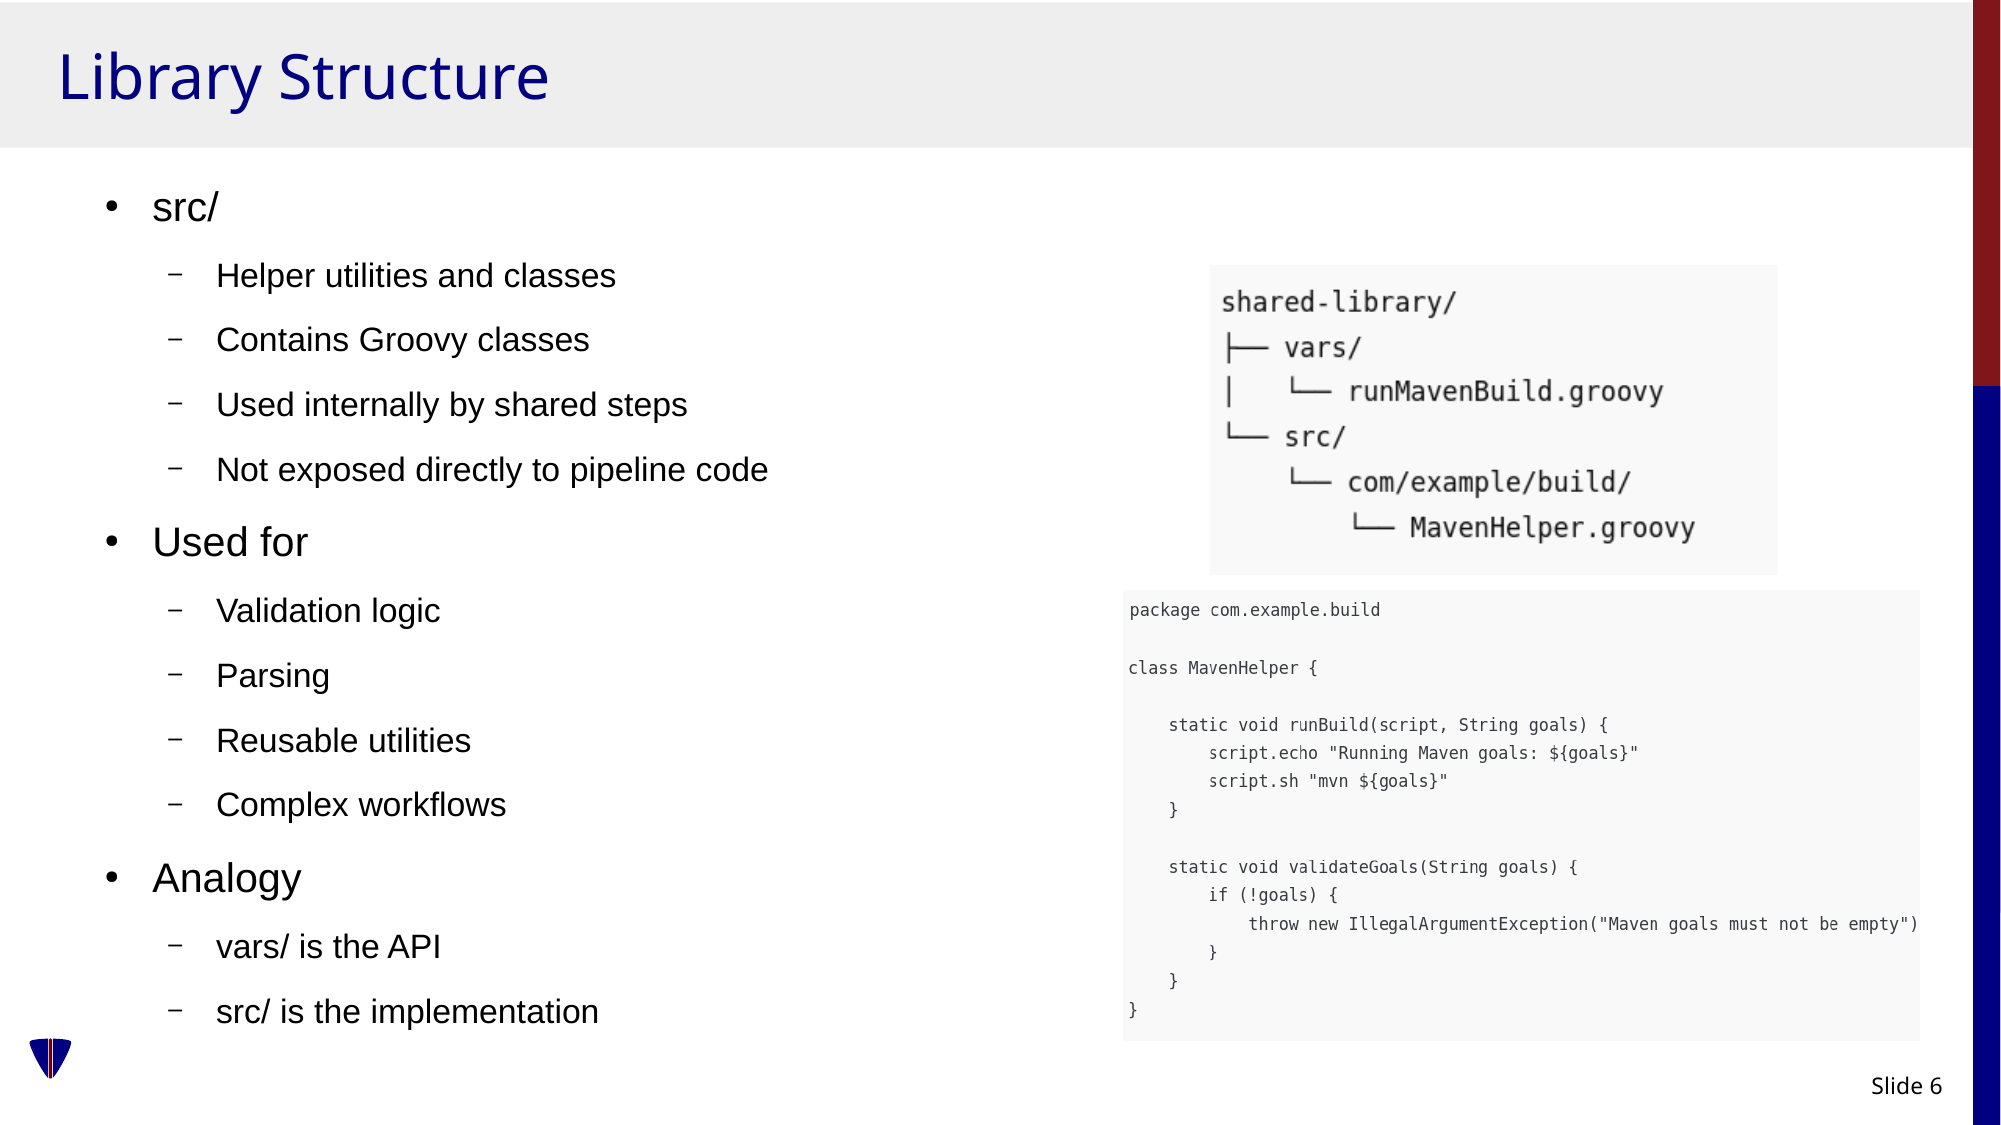

# Library Structure
src/
Helper utilities and classes
Contains Groovy classes
Used internally by shared steps
Not exposed directly to pipeline code
Used for
Validation logic
Parsing
Reusable utilities
Complex workflows
Analogy
vars/ is the API
src/ is the implementation